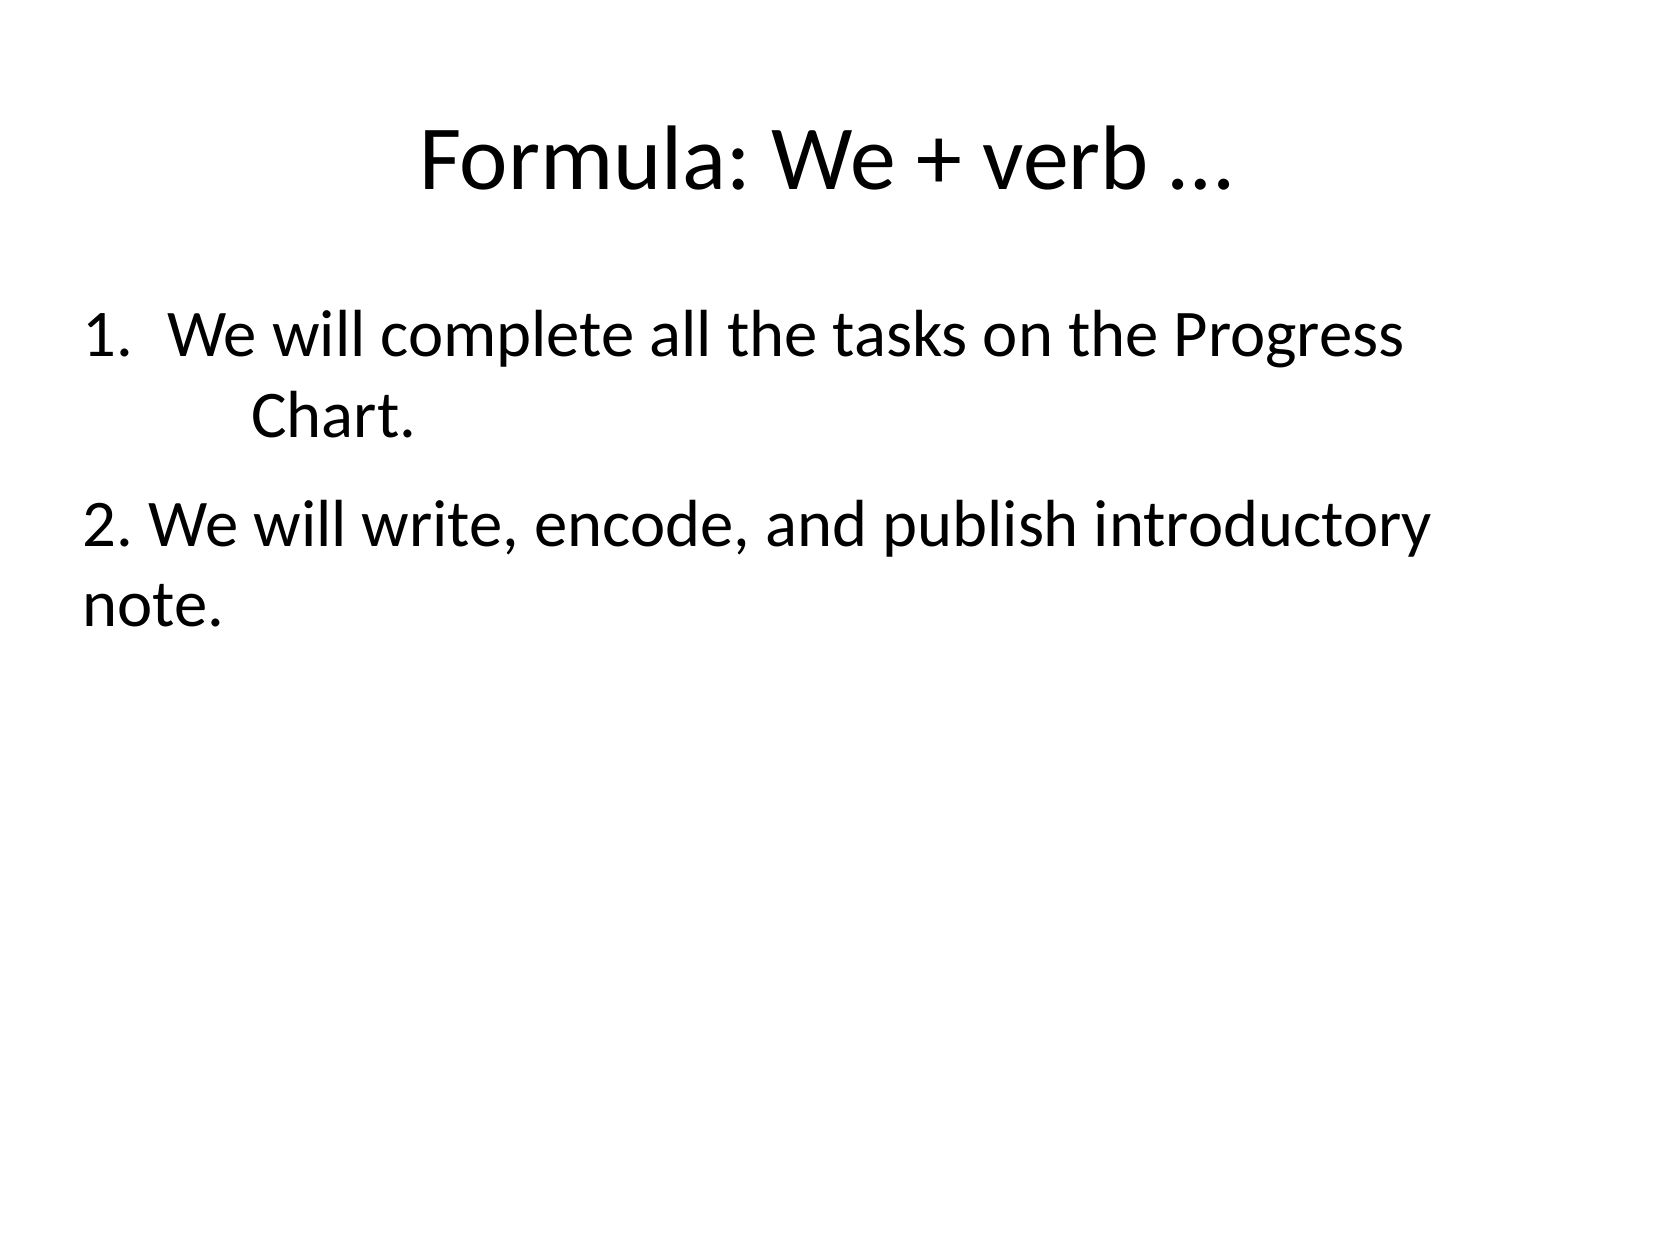

# Formula: We + verb …
We will complete all the tasks on the Progress Chart.
2. We will write, encode, and publish introductory note.